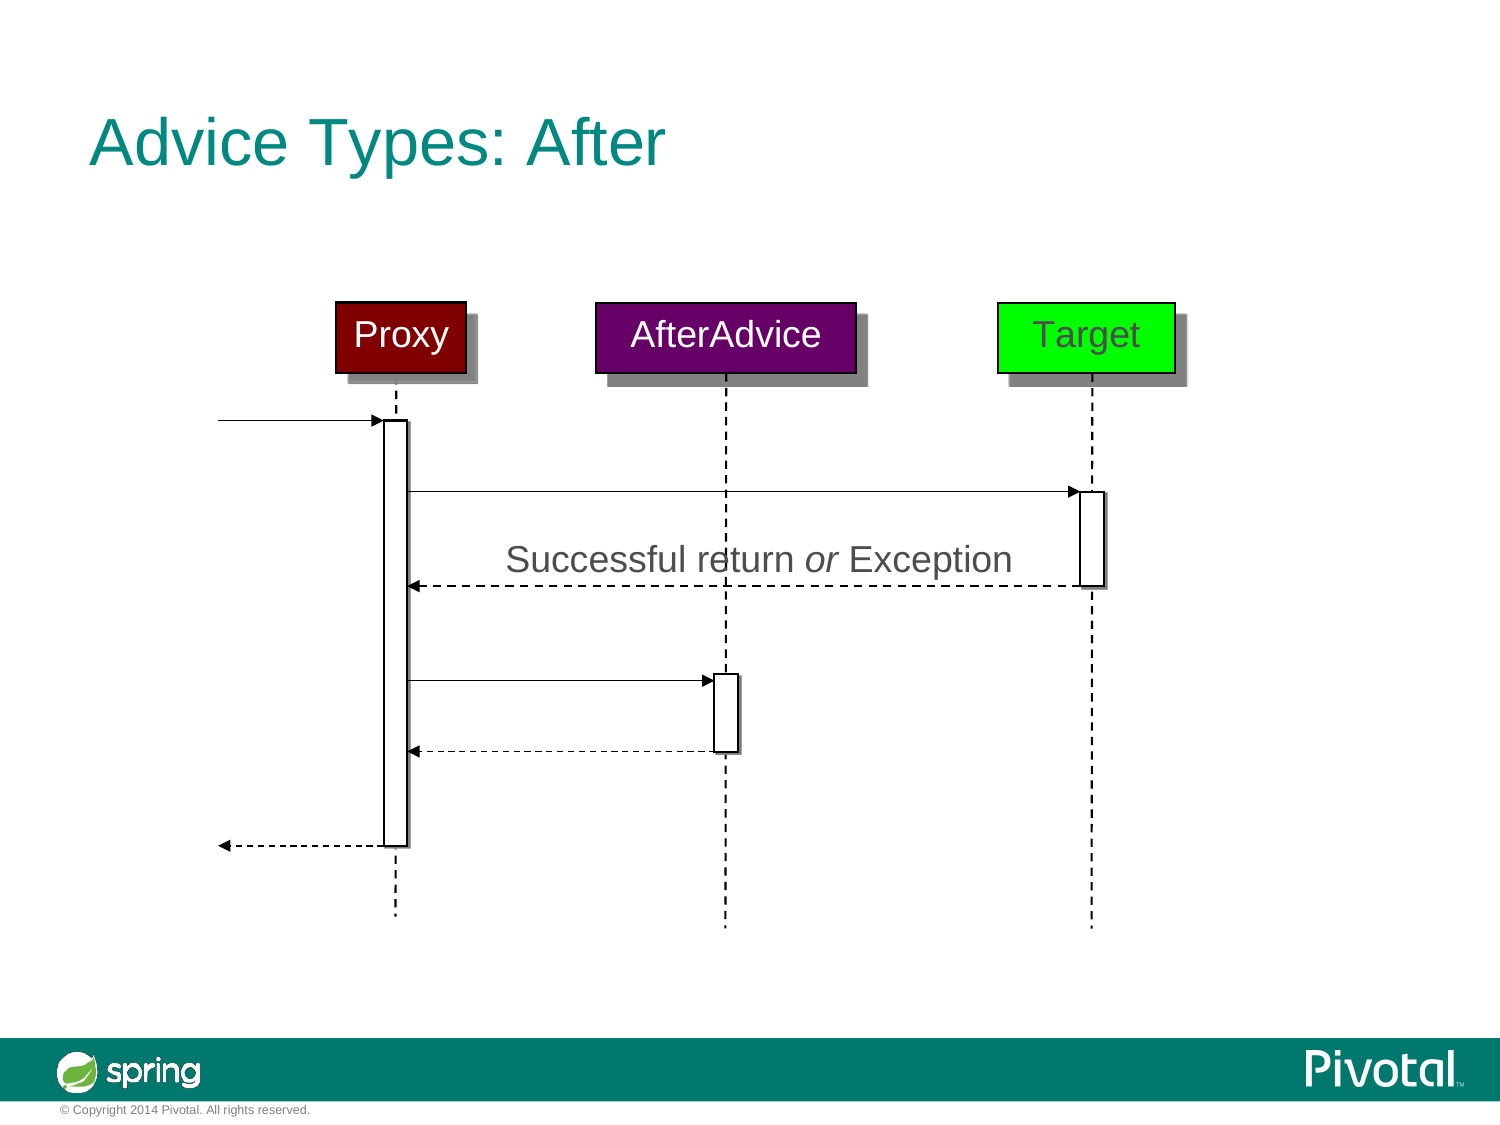

# Advice Types: After
Proxy
AfterAdvice
Target
Successful return or Exception